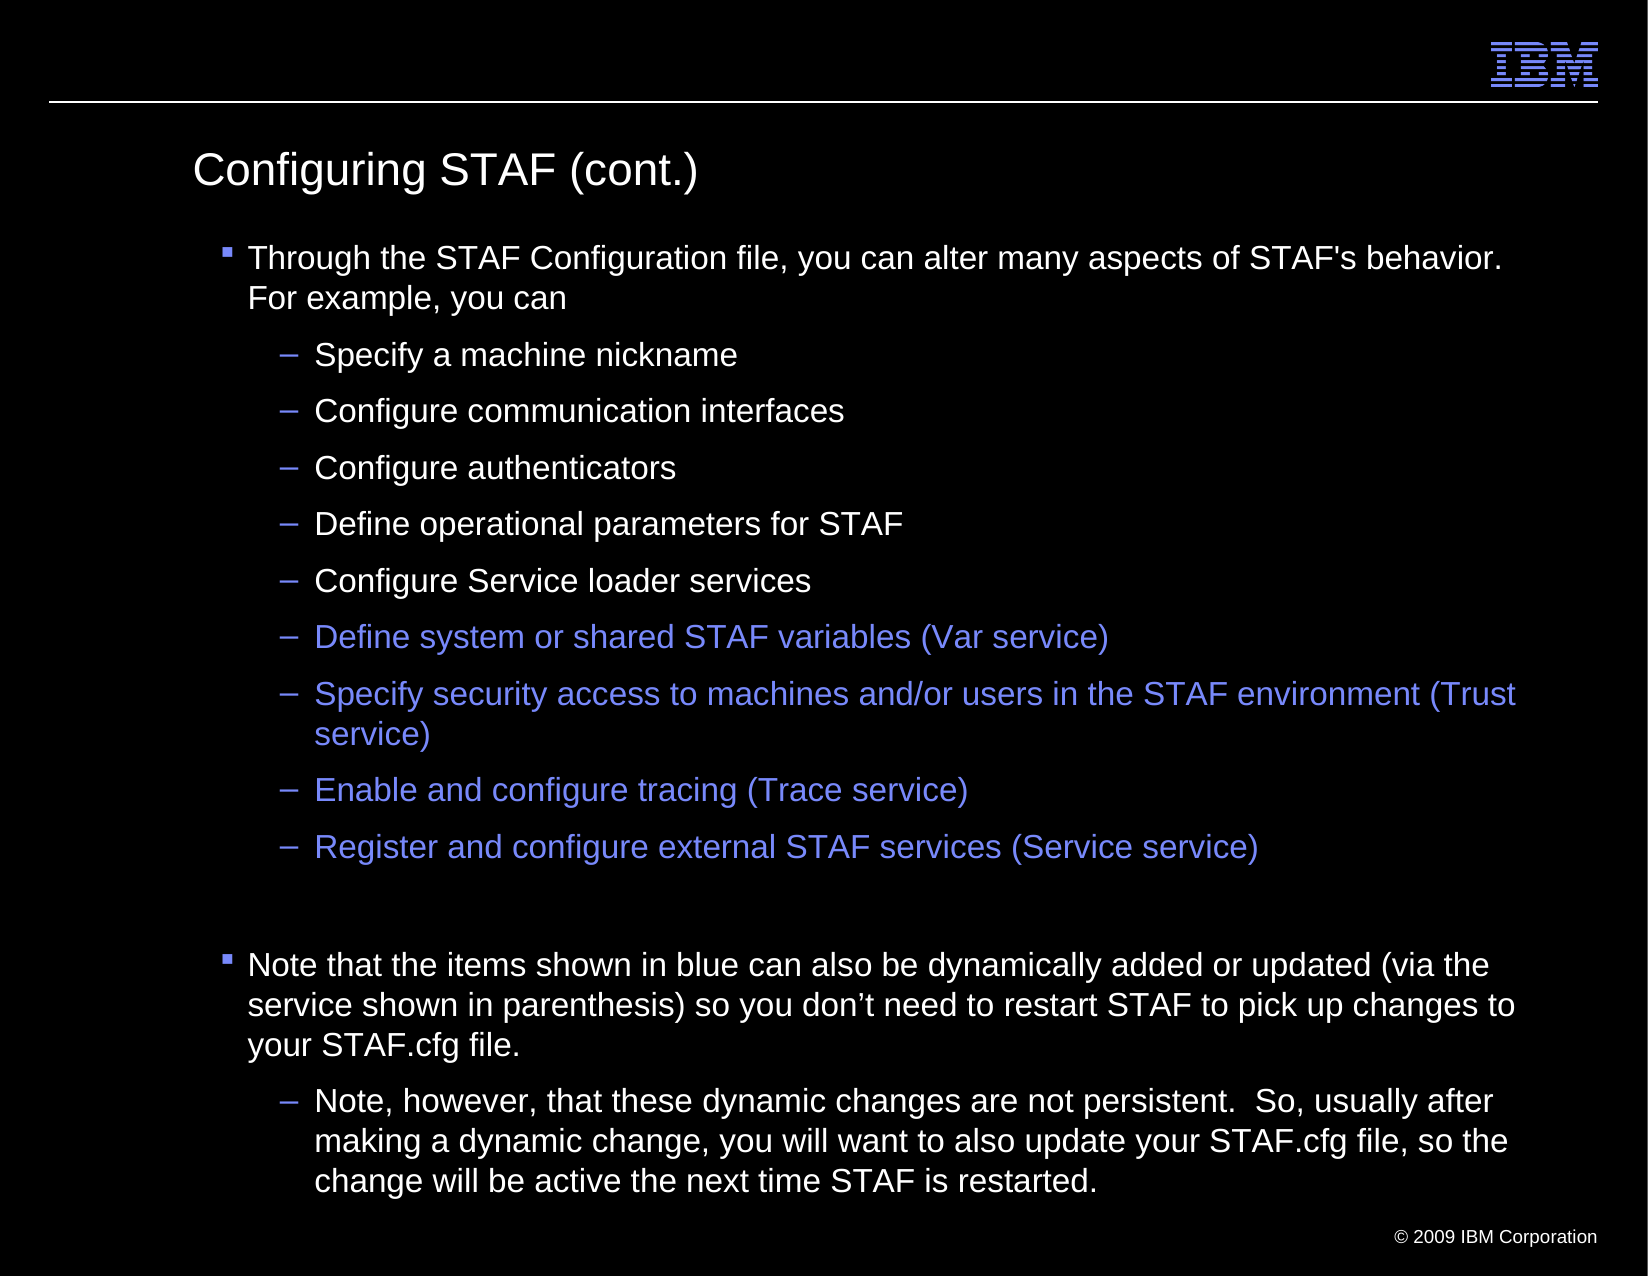

# Configuring STAF (cont.)
Through the STAF Configuration file, you can alter many aspects of STAF's behavior. For example, you can
Specify a machine nickname
Configure communication interfaces
Configure authenticators
Define operational parameters for STAF
Configure Service loader services
Define system or shared STAF variables (Var service)
Specify security access to machines and/or users in the STAF environment (Trust service)
Enable and configure tracing (Trace service)
Register and configure external STAF services (Service service)
Note that the items shown in blue can also be dynamically added or updated (via the service shown in parenthesis) so you don’t need to restart STAF to pick up changes to your STAF.cfg file.
Note, however, that these dynamic changes are not persistent. So, usually after making a dynamic change, you will want to also update your STAF.cfg file, so the change will be active the next time STAF is restarted.